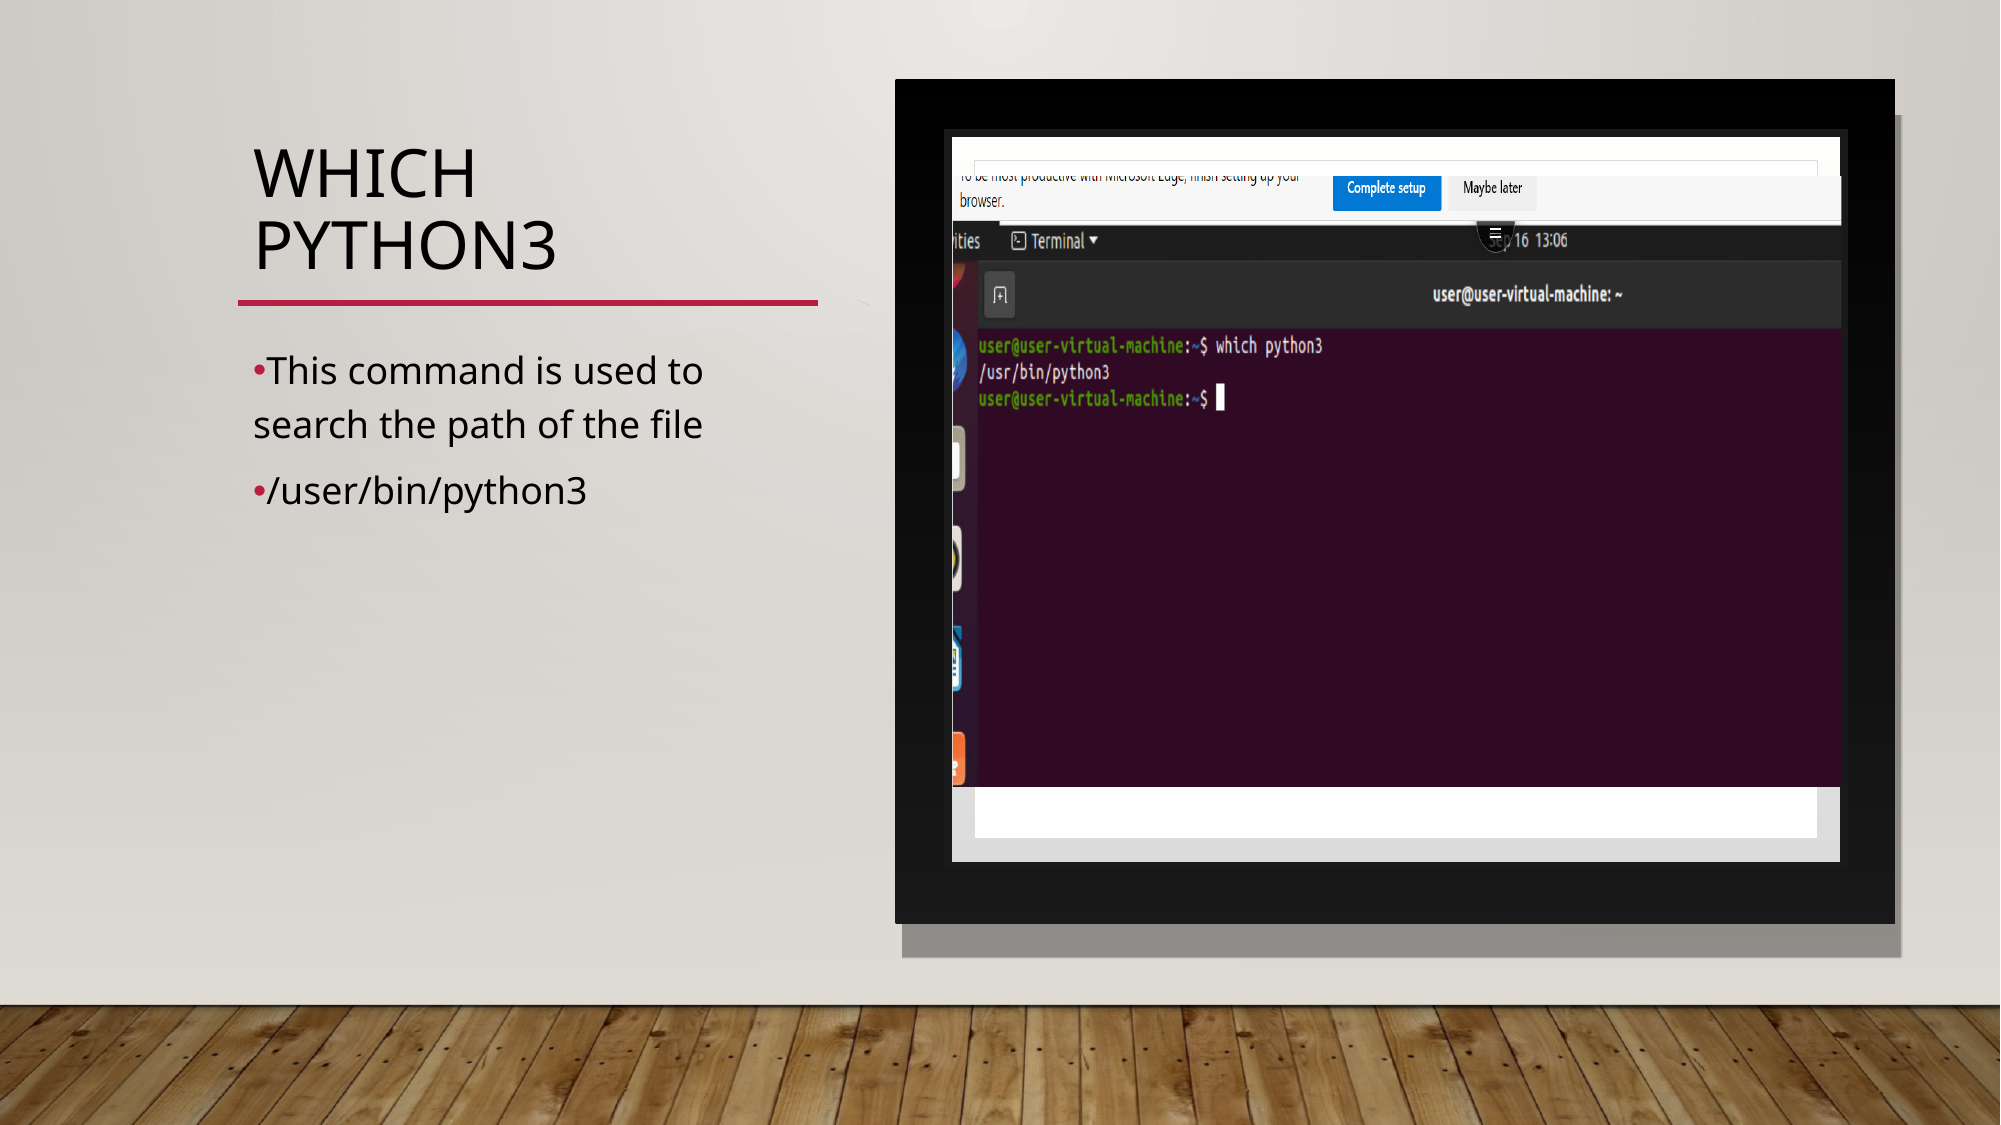

# Which python3
This command is used to search the path of the file
/user/bin/python3